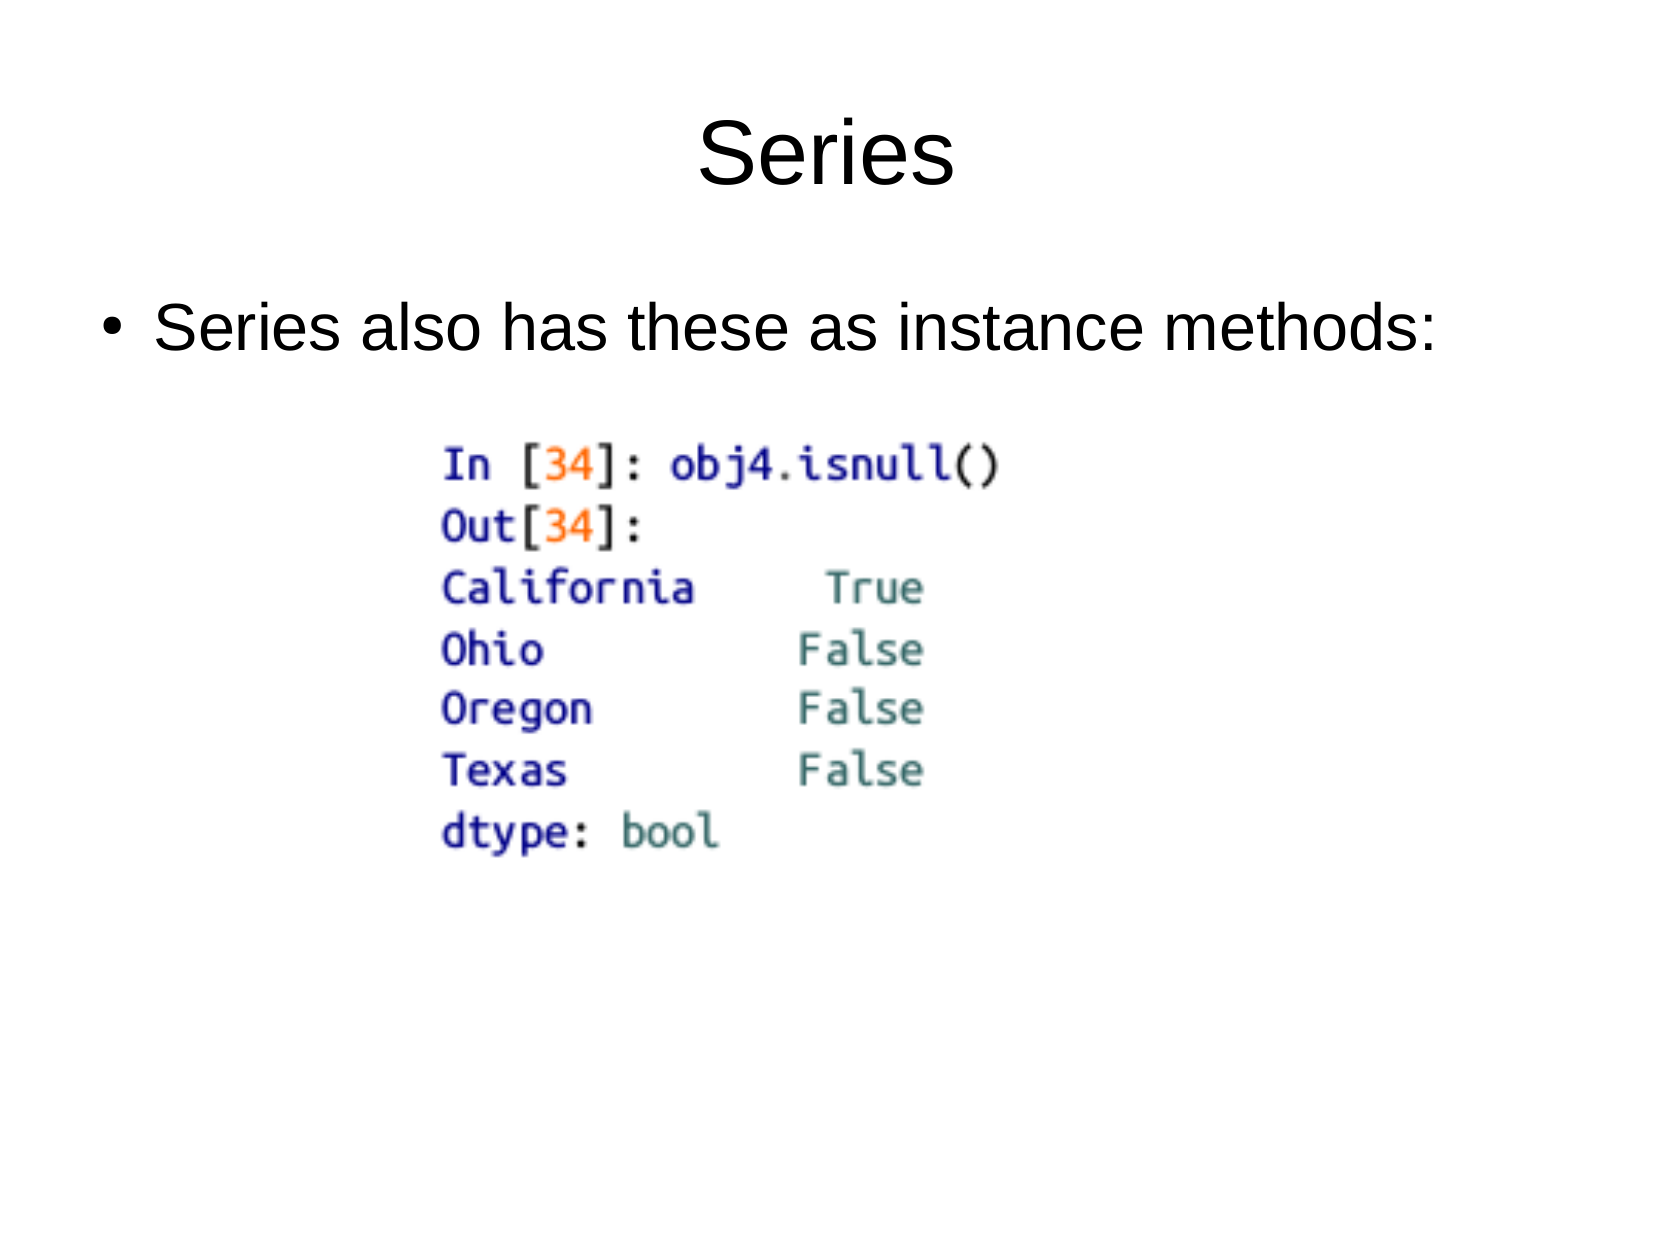

# Series
Series also has these as instance methods: